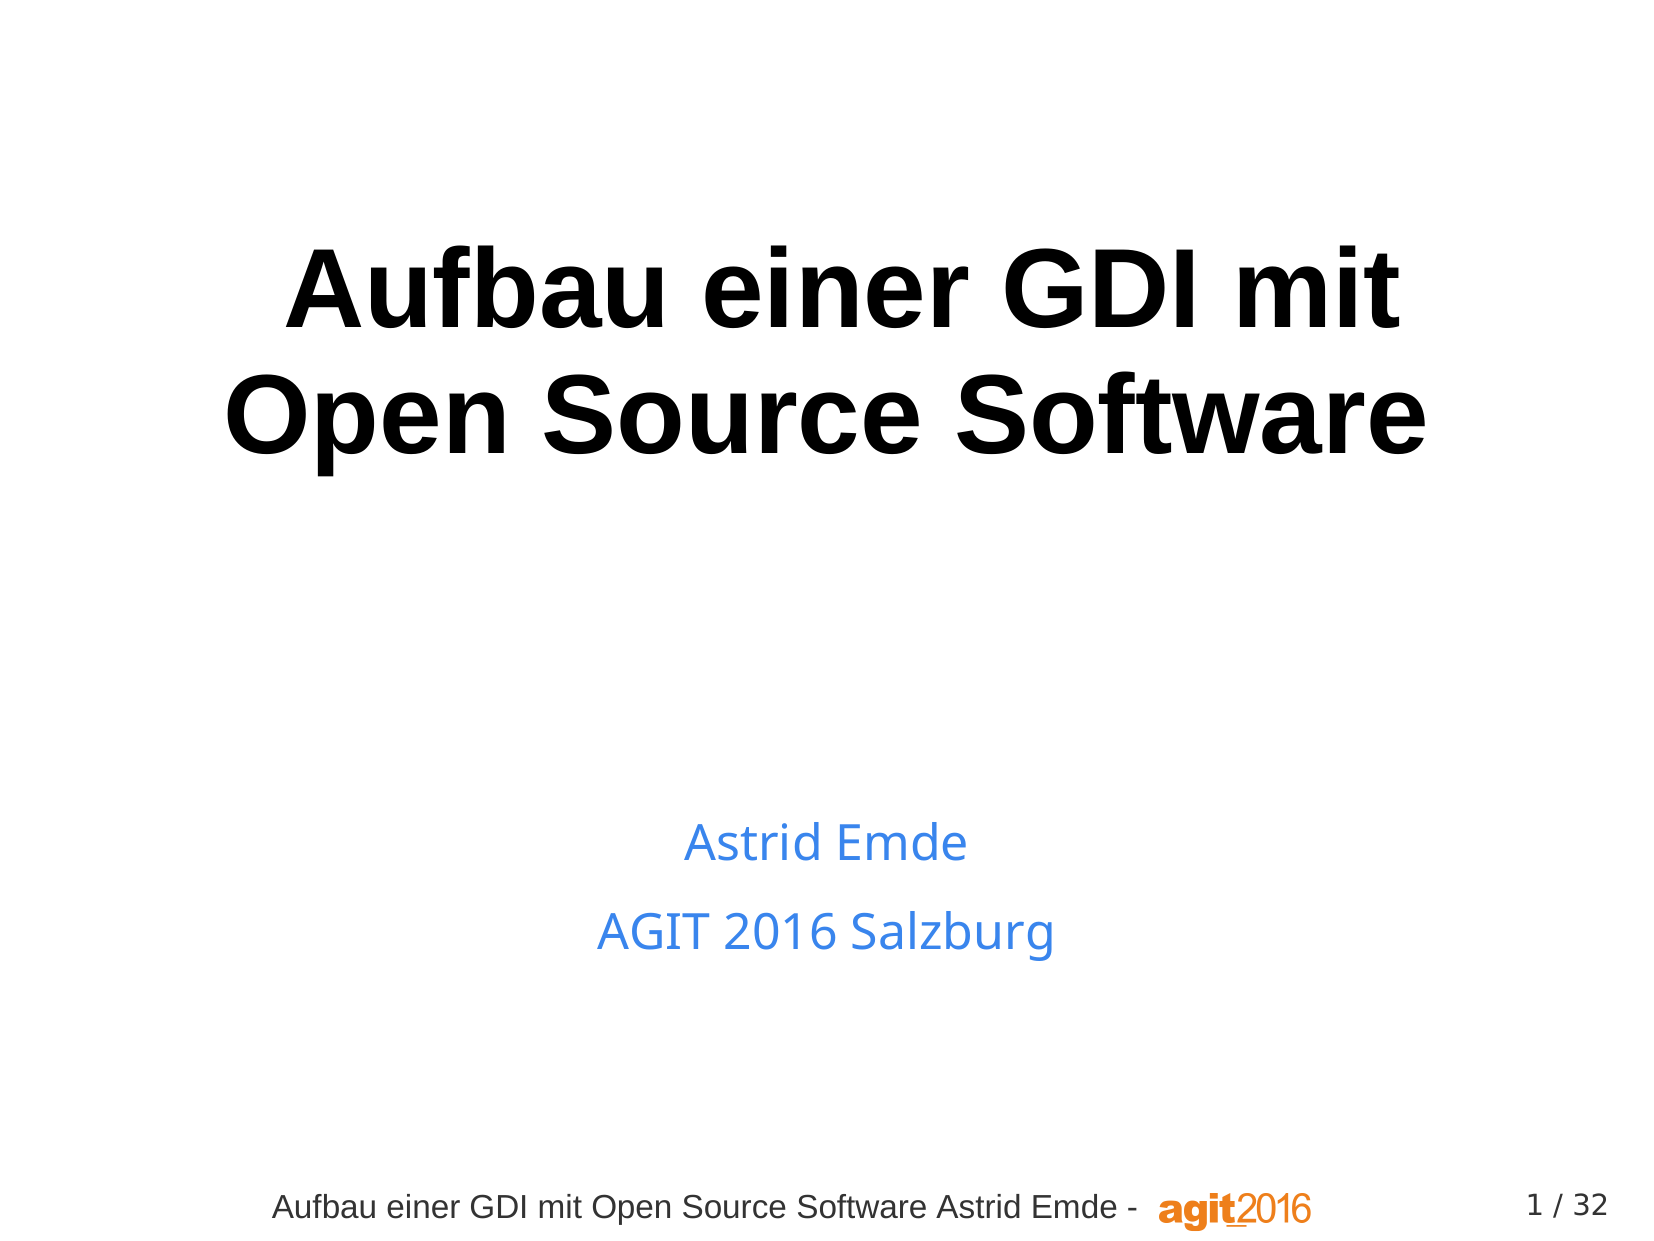

Aufbau einer GDI mit Open Source Software
Astrid Emde
AGIT 2016 Salzburg